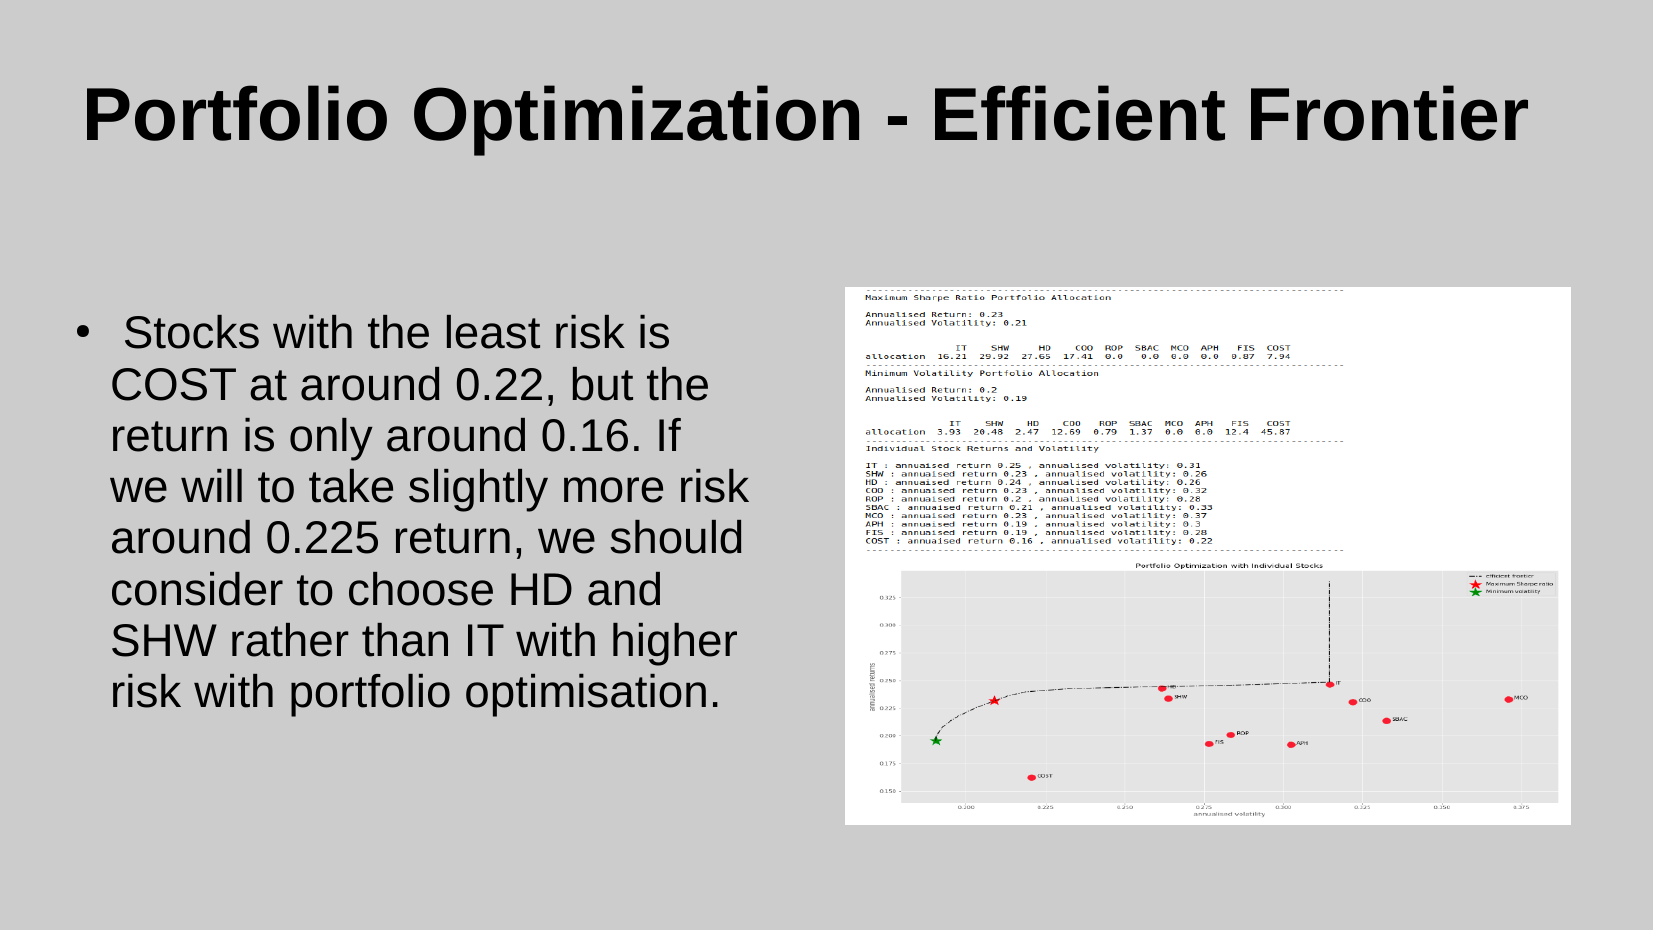

# Portfolio Optimization - Efficient Frontier
 Stocks with the least risk is COST at around 0.22, but the return is only around 0.16. If we will to take slightly more risk around 0.225 return, we should consider to choose HD and SHW rather than IT with higher risk with portfolio optimisation.